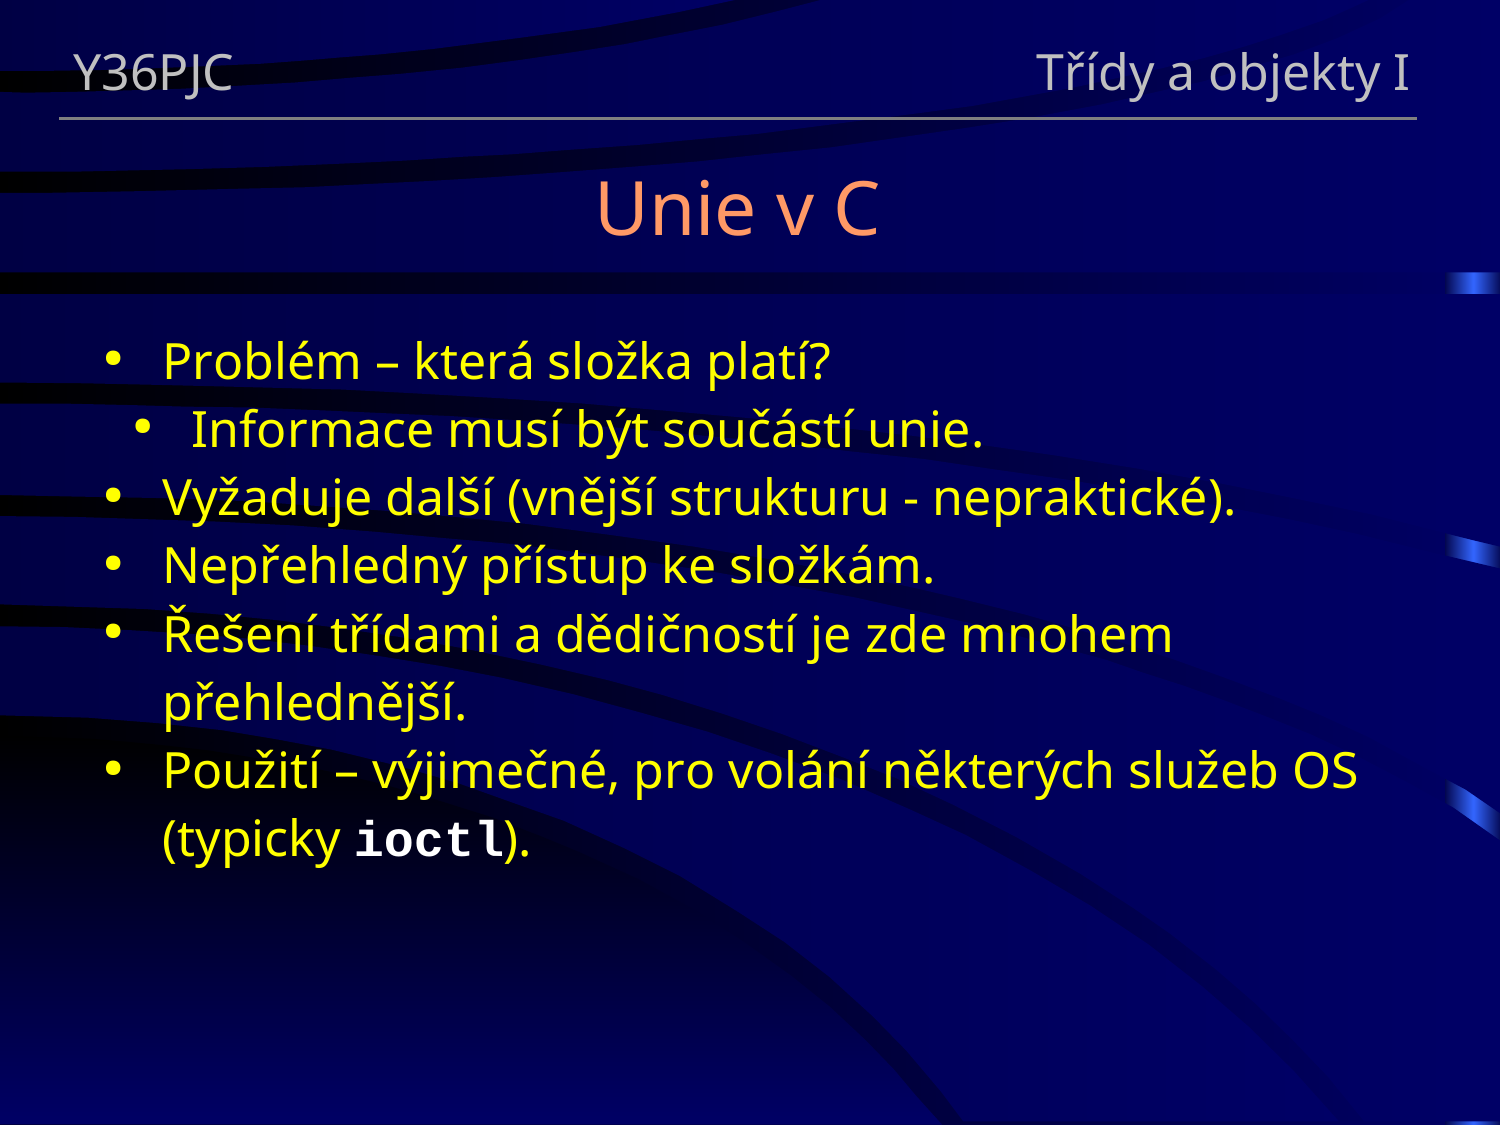

Y36PJC
Třídy a objekty I
Unie v C
Problém – která složka platí?
Informace musí být součástí unie.
Vyžaduje další (vnější strukturu - nepraktické).
Nepřehledný přístup ke složkám.
Řešení třídami a dědičností je zde mnohem přehlednější.
Použití – výjimečné, pro volání některých služeb OS (typicky ioctl).